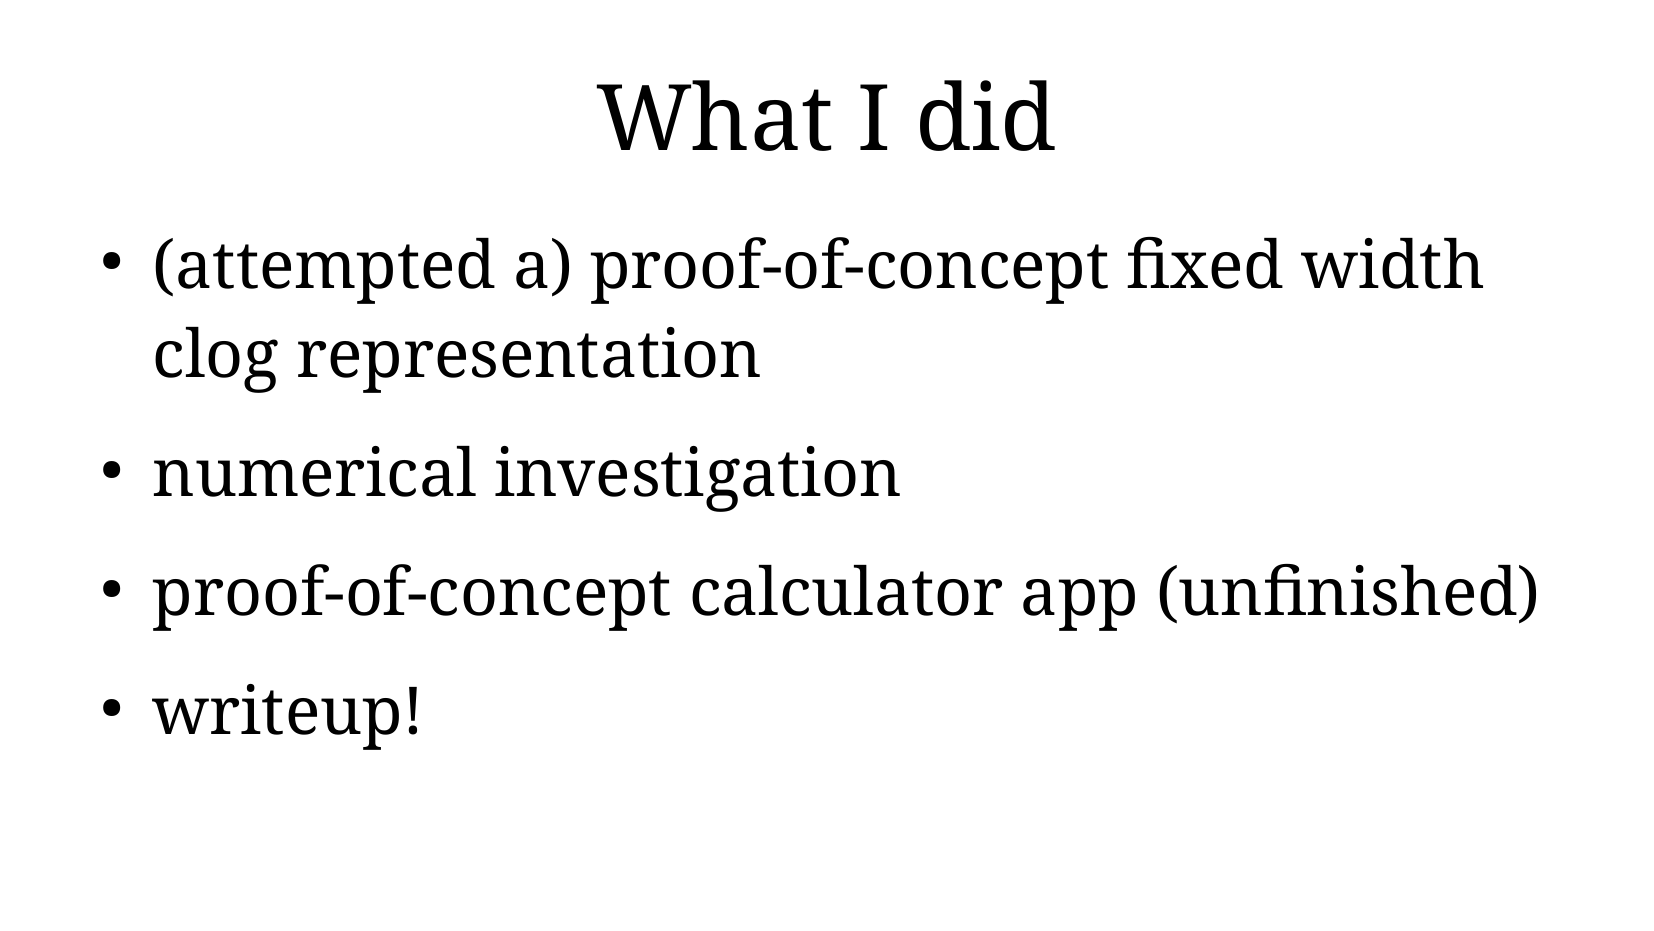

# What I did
(attempted a) proof-of-concept fixed width clog representation
numerical investigation
proof-of-concept calculator app (unfinished)
writeup!